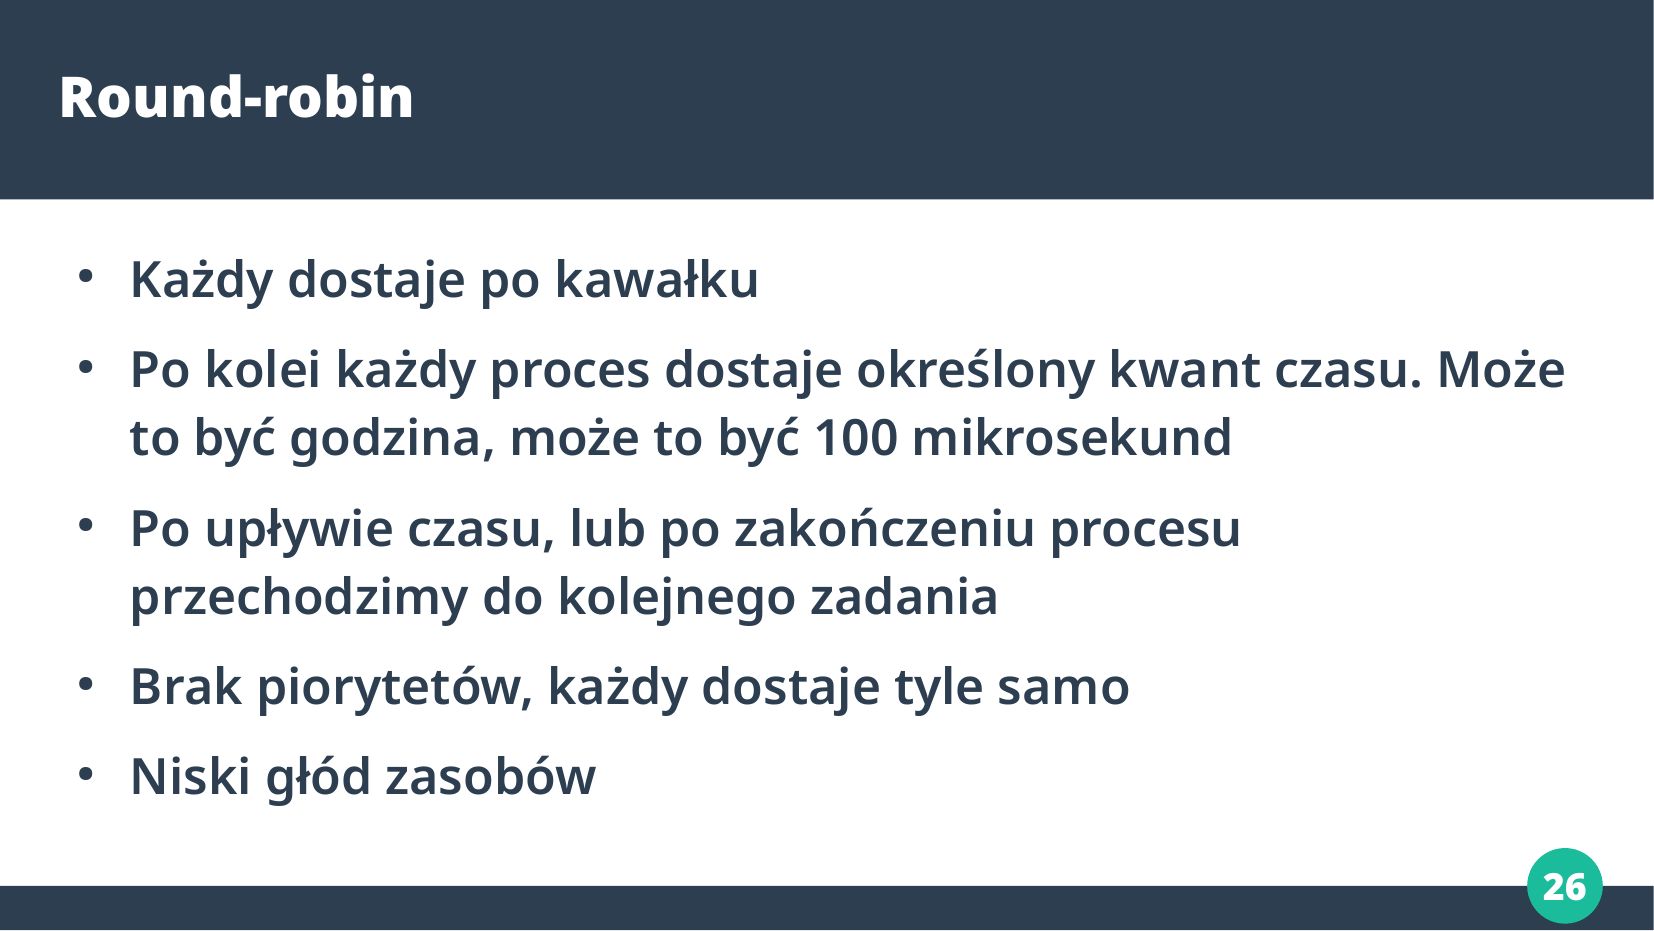

# Round-robin
Każdy dostaje po kawałku
Po kolei każdy proces dostaje określony kwant czasu. Może to być godzina, może to być 100 mikrosekund
Po upływie czasu, lub po zakończeniu procesu przechodzimy do kolejnego zadania
Brak piorytetów, każdy dostaje tyle samo
Niski głód zasobów